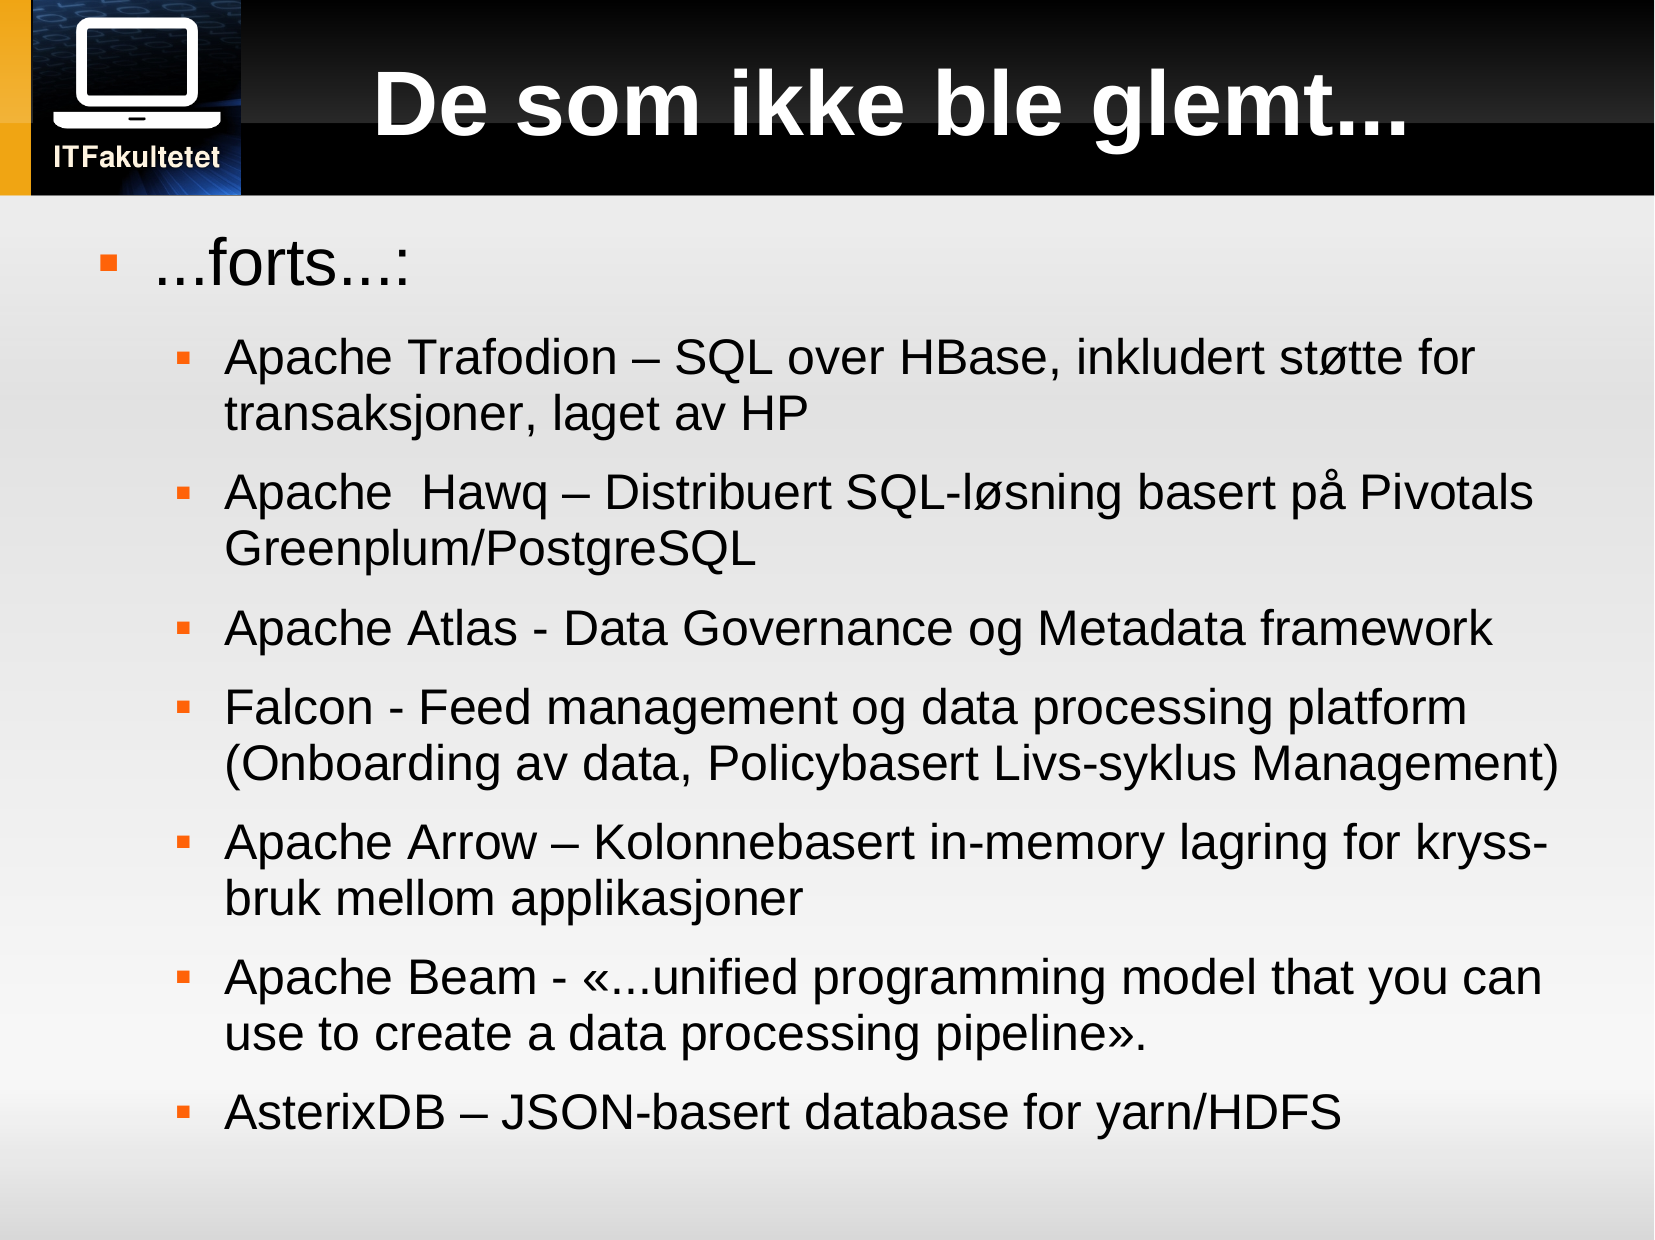

De som ikke ble glemt...
...forts...:

Apache Trafodion – SQL over HBase, inkludert støtte for

transaksjoner, laget av HP
Apache Hawq – Distribuert SQL-løsning basert på Pivotals

Greenplum/PostgreSQL
Apache Atlas - Data Governance og Metadata framework

Falcon - Feed management og data processing platform

(Onboarding av data, Policybasert Livs-syklus Management)
Apache Arrow – Kolonnebasert in-memory lagring for kryss-

bruk mellom applikasjoner
Apache Beam - «...unified programming model that you can

use to create a data processing pipeline».
AsterixDB – JSON-basert database for yarn/HDFS
